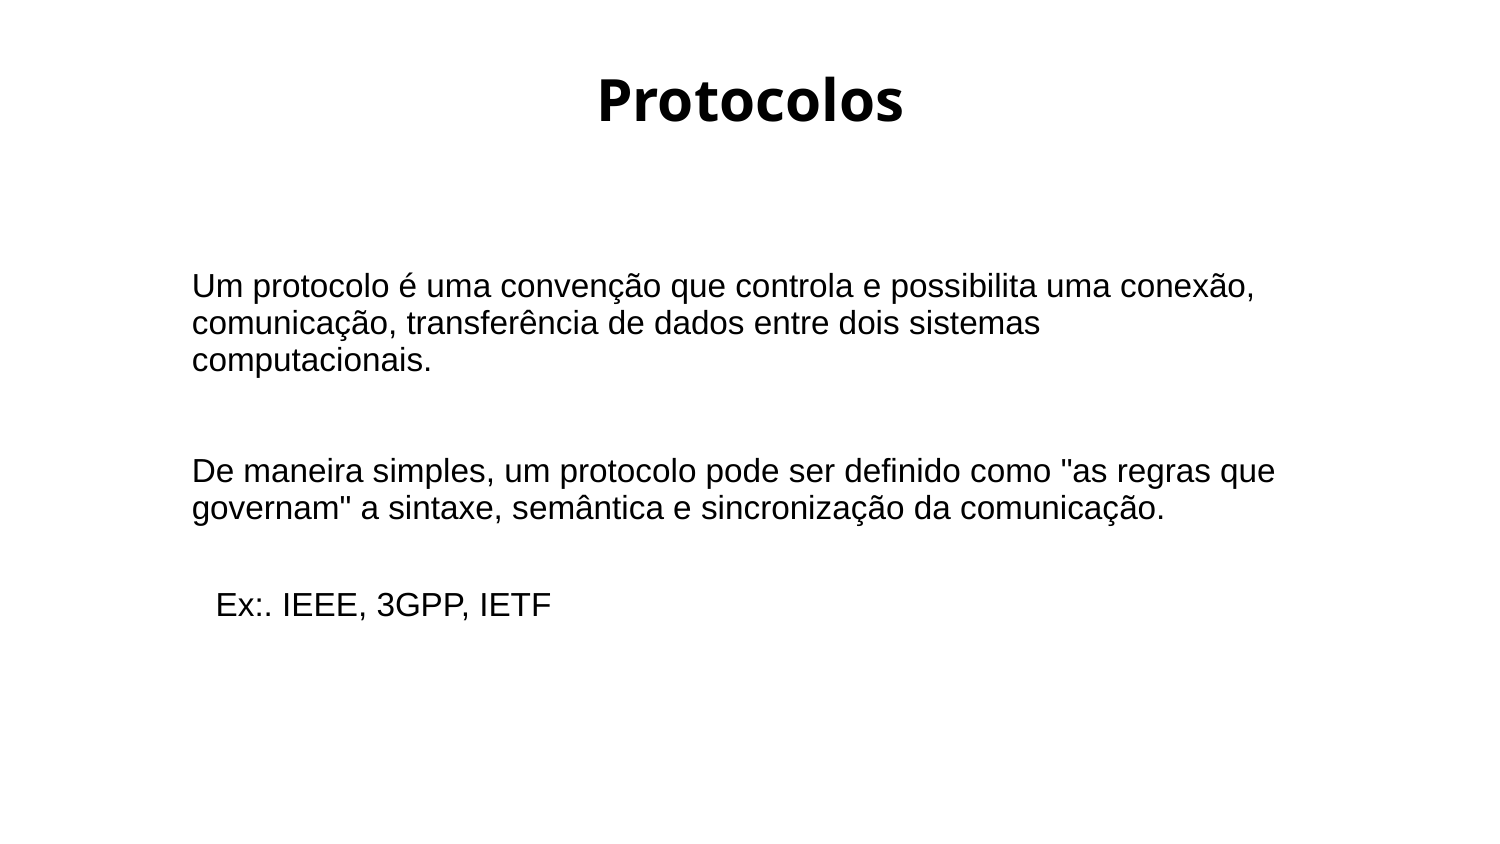

# Protocolos
Um protocolo é uma convenção que controla e possibilita uma conexão, comunicação, transferência de dados entre dois sistemas computacionais.
De maneira simples, um protocolo pode ser definido como "as regras que governam" a sintaxe, semântica e sincronização da comunicação.
Ex:. IEEE, 3GPP, IETF